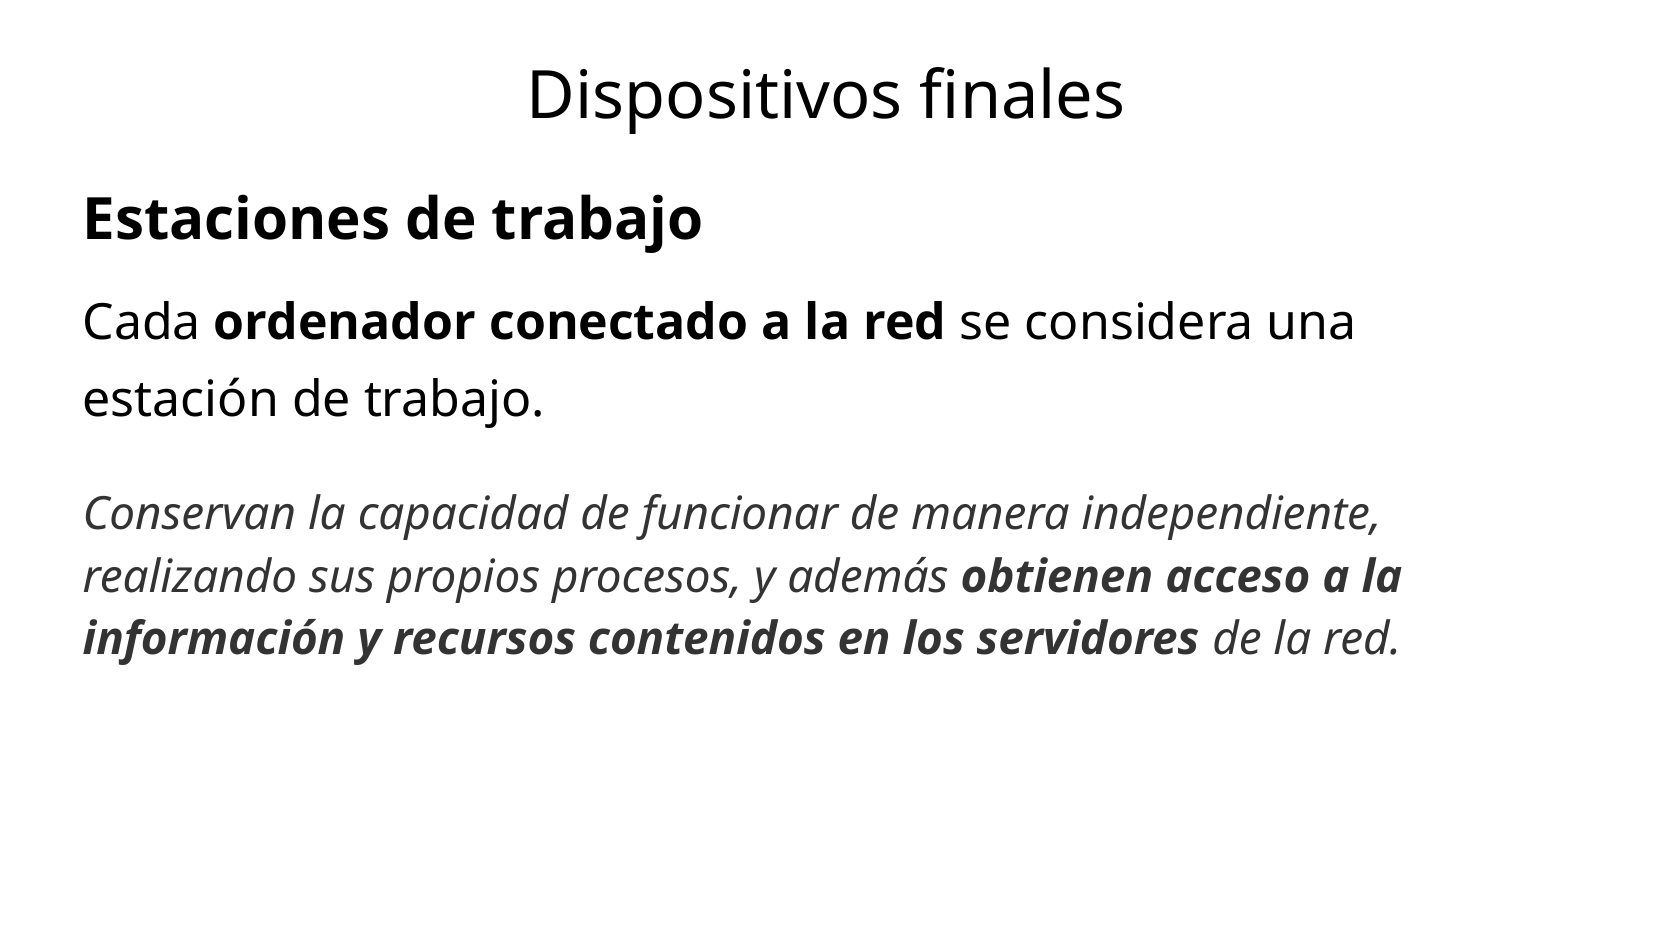

# Dispositivos finales
Estaciones de trabajo
Cada ordenador conectado a la red se considera una estación de trabajo.
Conservan la capacidad de funcionar de manera independiente, realizando sus propios procesos, y además obtienen acceso a la información y recursos contenidos en los servidores de la red.